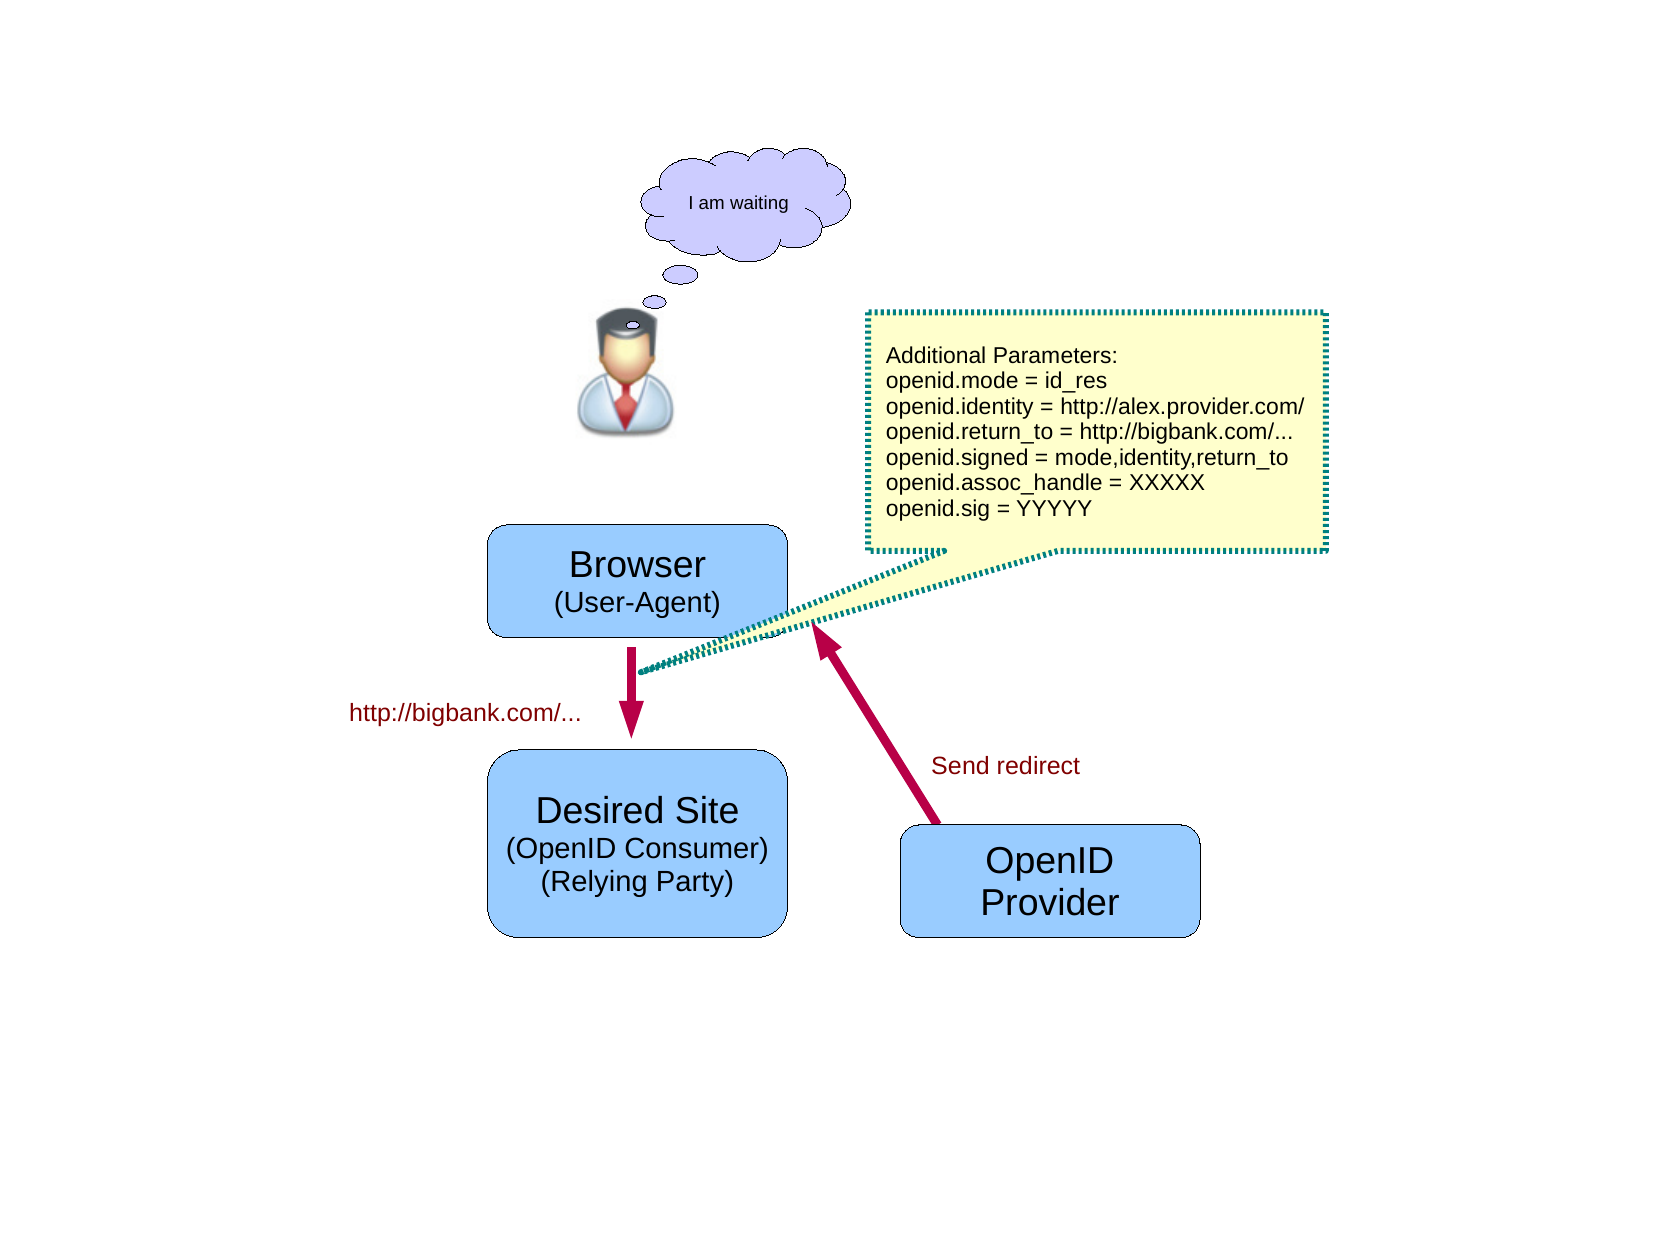

I am waiting
Additional Parameters:
openid.mode = id_res
openid.identity = http://alex.provider.com/
openid.return_to = http://bigbank.com/...
openid.signed = mode,identity,return_to
openid.assoc_handle = XXXXX
openid.sig = YYYYY
Browser
(User-Agent)
http://bigbank.com/...
Send redirect
Desired Site
(OpenID Consumer)
(Relying Party)
OpenID
Provider